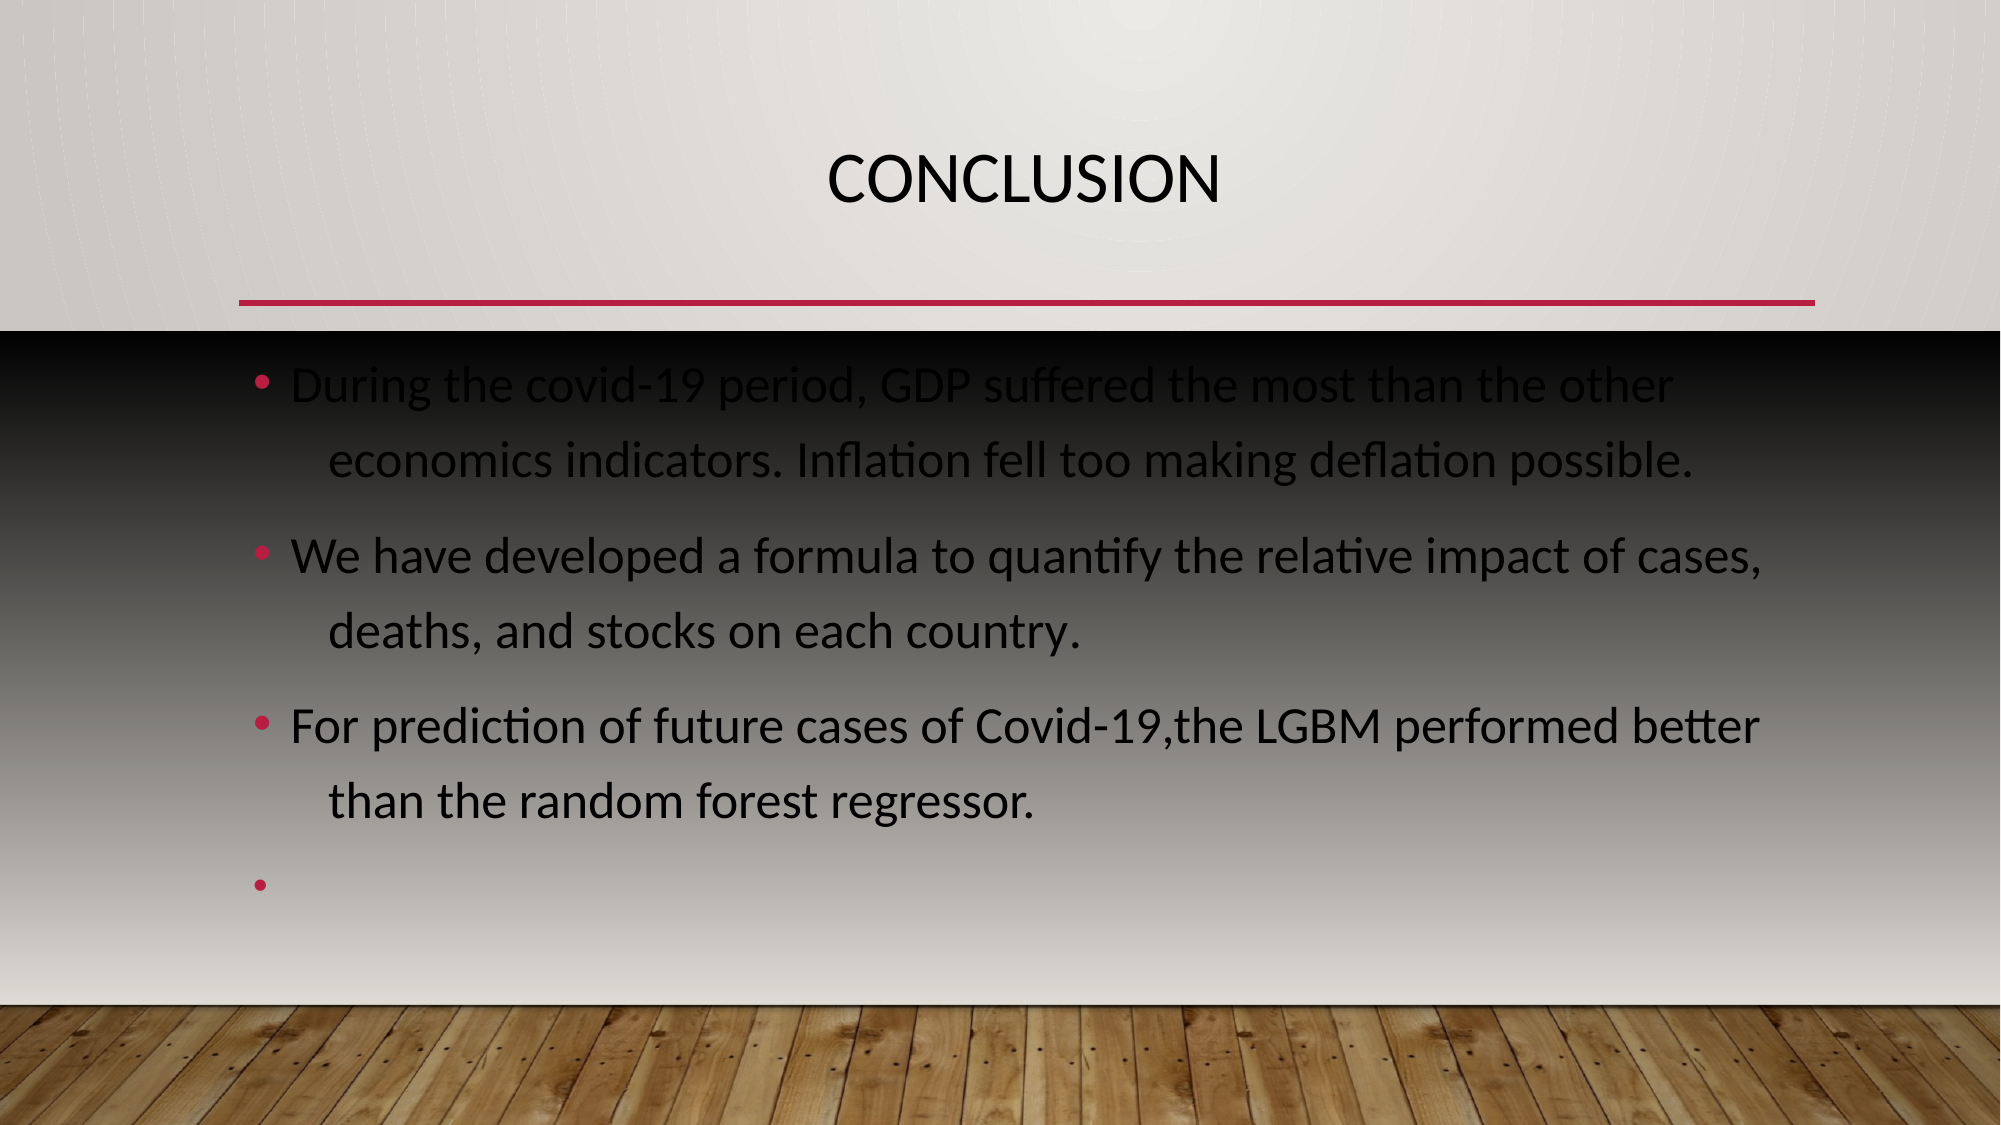

# Conclusion
During the covid-19 period, GDP suffered the most than the other economics indicators. Inflation fell too making deflation possible.
We have developed a formula to quantify the relative impact of cases, deaths, and stocks on each country.
For prediction of future cases of Covid-19,the LGBM performed better than the random forest regressor.